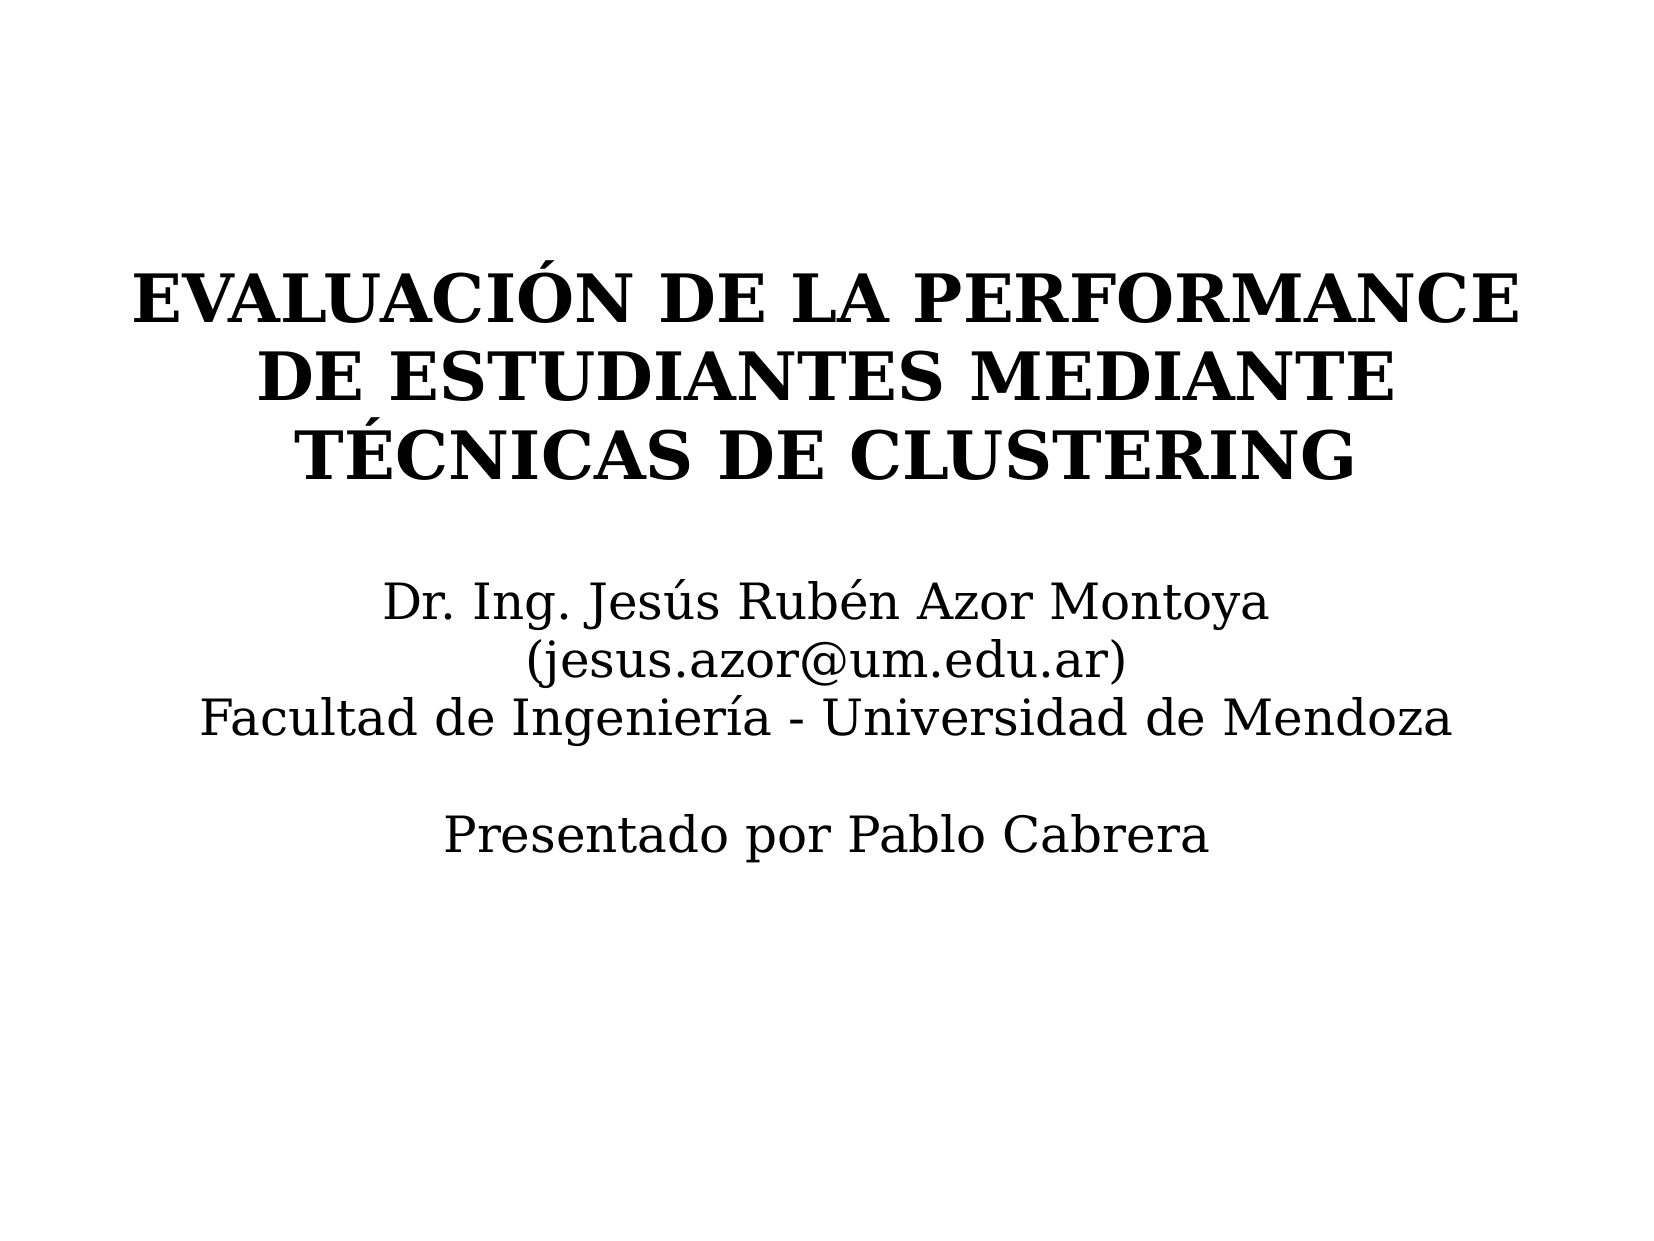

# EVALUACIÓN DE LA PERFORMANCE DE ESTUDIANTES MEDIANTE TÉCNICAS DE CLUSTERING Dr. Ing. Jesús Rubén Azor Montoya (jesus.azor@um.edu.ar) Facultad de Ingeniería - Universidad de Mendoza Presentado por Pablo Cabrera